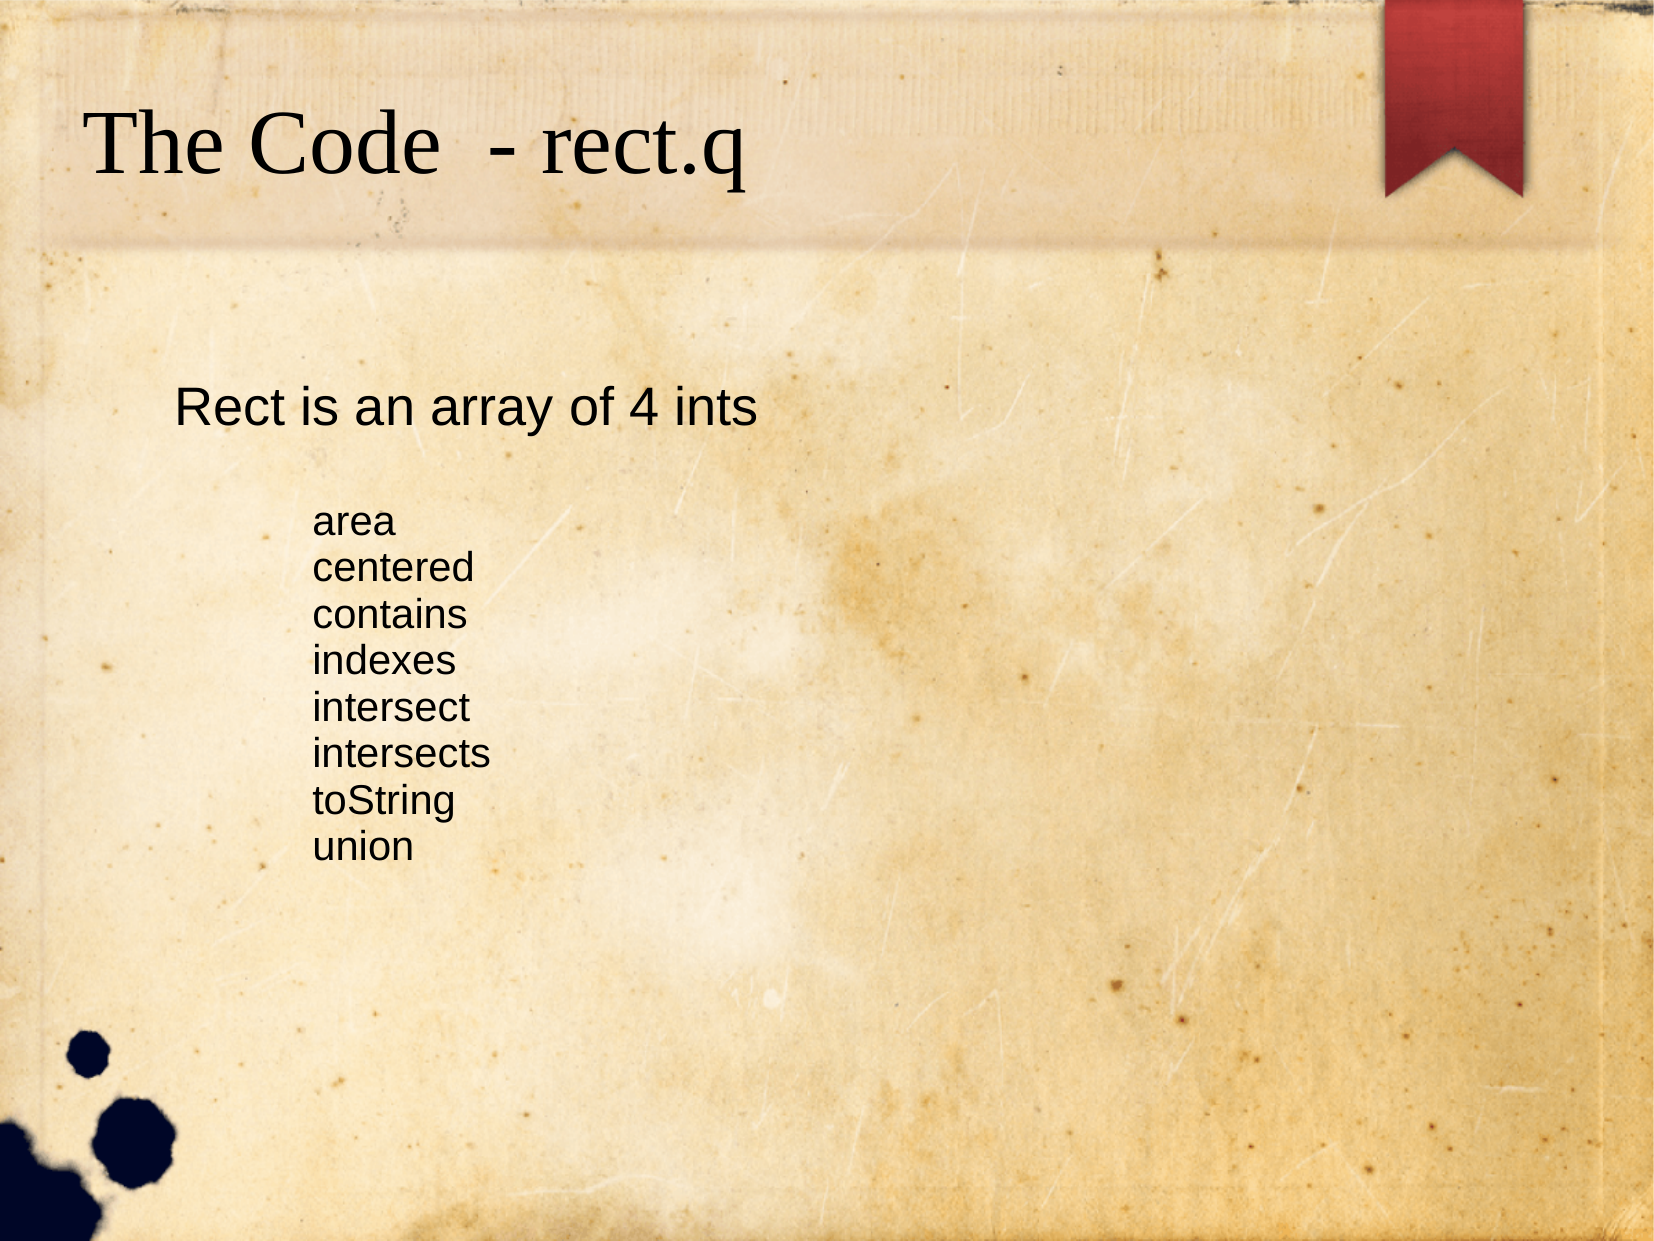

# The Code - rect.q
Rect is an array of 4 ints
 area
 centered
 contains
 indexes
 intersect
 intersects
 toString
 union